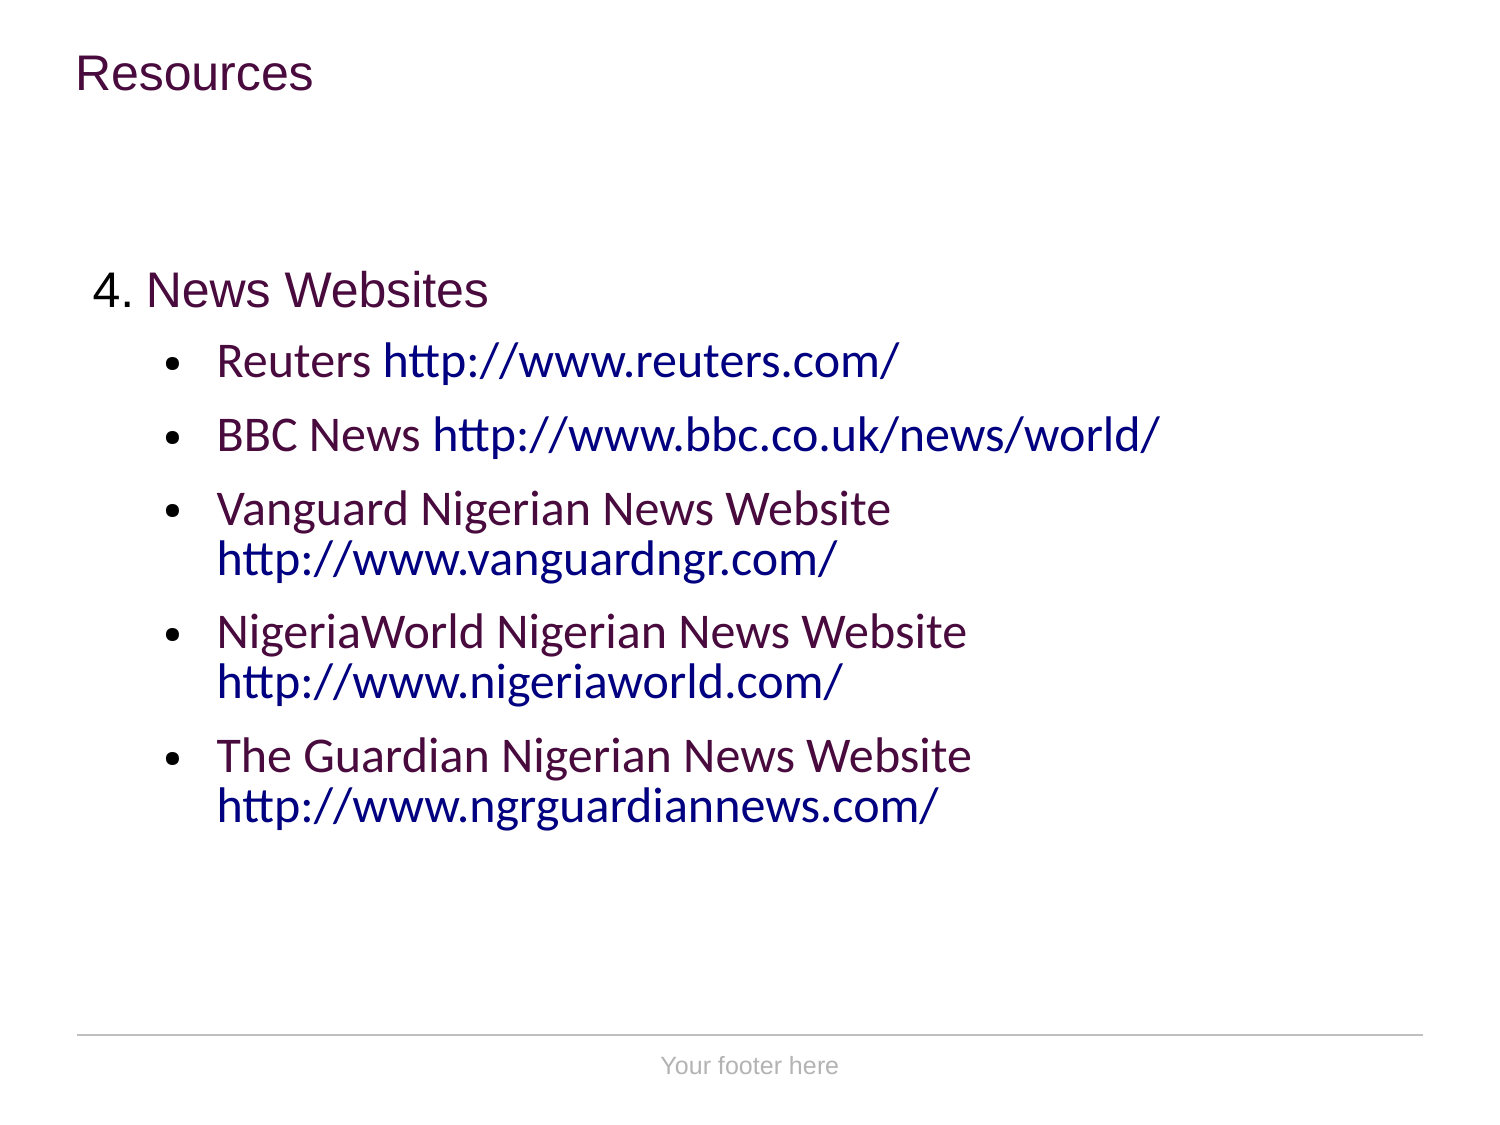

# Resources
News Websites
Reuters http://www.reuters.com/
BBC News http://www.bbc.co.uk/news/world/
Vanguard Nigerian News Website http://www.vanguardngr.com/
NigeriaWorld Nigerian News Website http://www.nigeriaworld.com/
The Guardian Nigerian News Website http://www.ngrguardiannews.com/
Nigerian Oil Fields